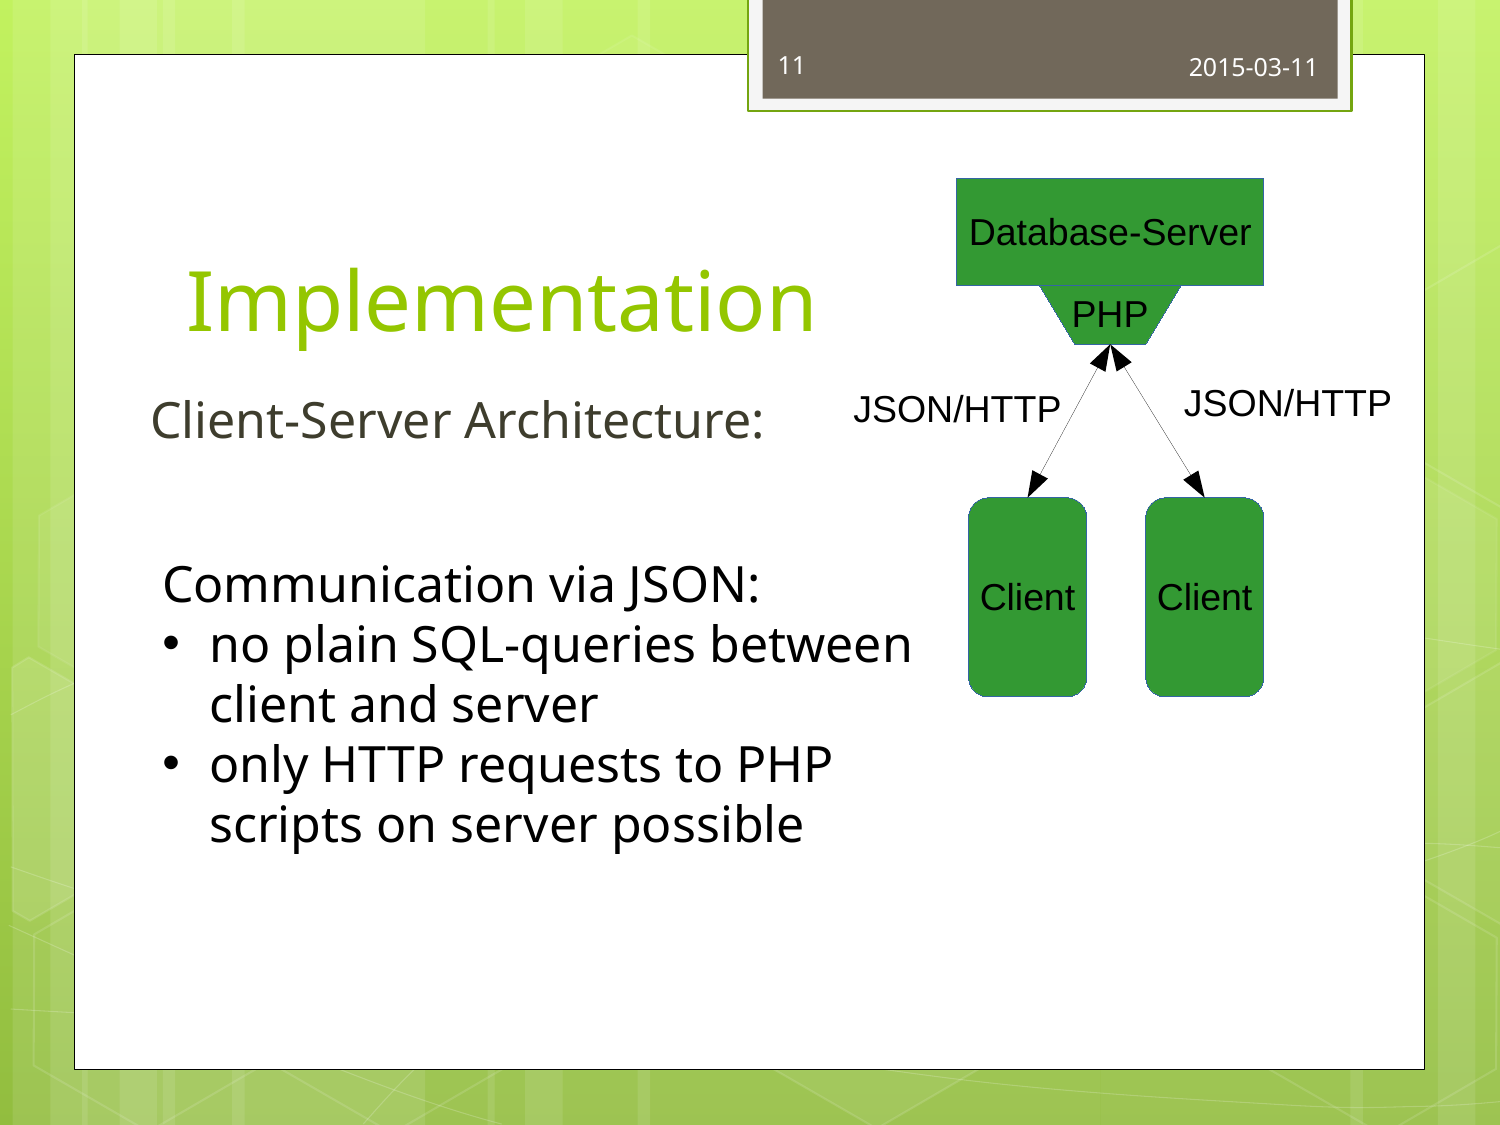

2015-03-11
# Implementation
Database-Server
PHP
Client
Client
JSON/HTTP
Client-Server Architecture:
JSON/HTTP
Communication via JSON:
no plain SQL-queries between client and server
only HTTP requests to PHP scripts on server possible